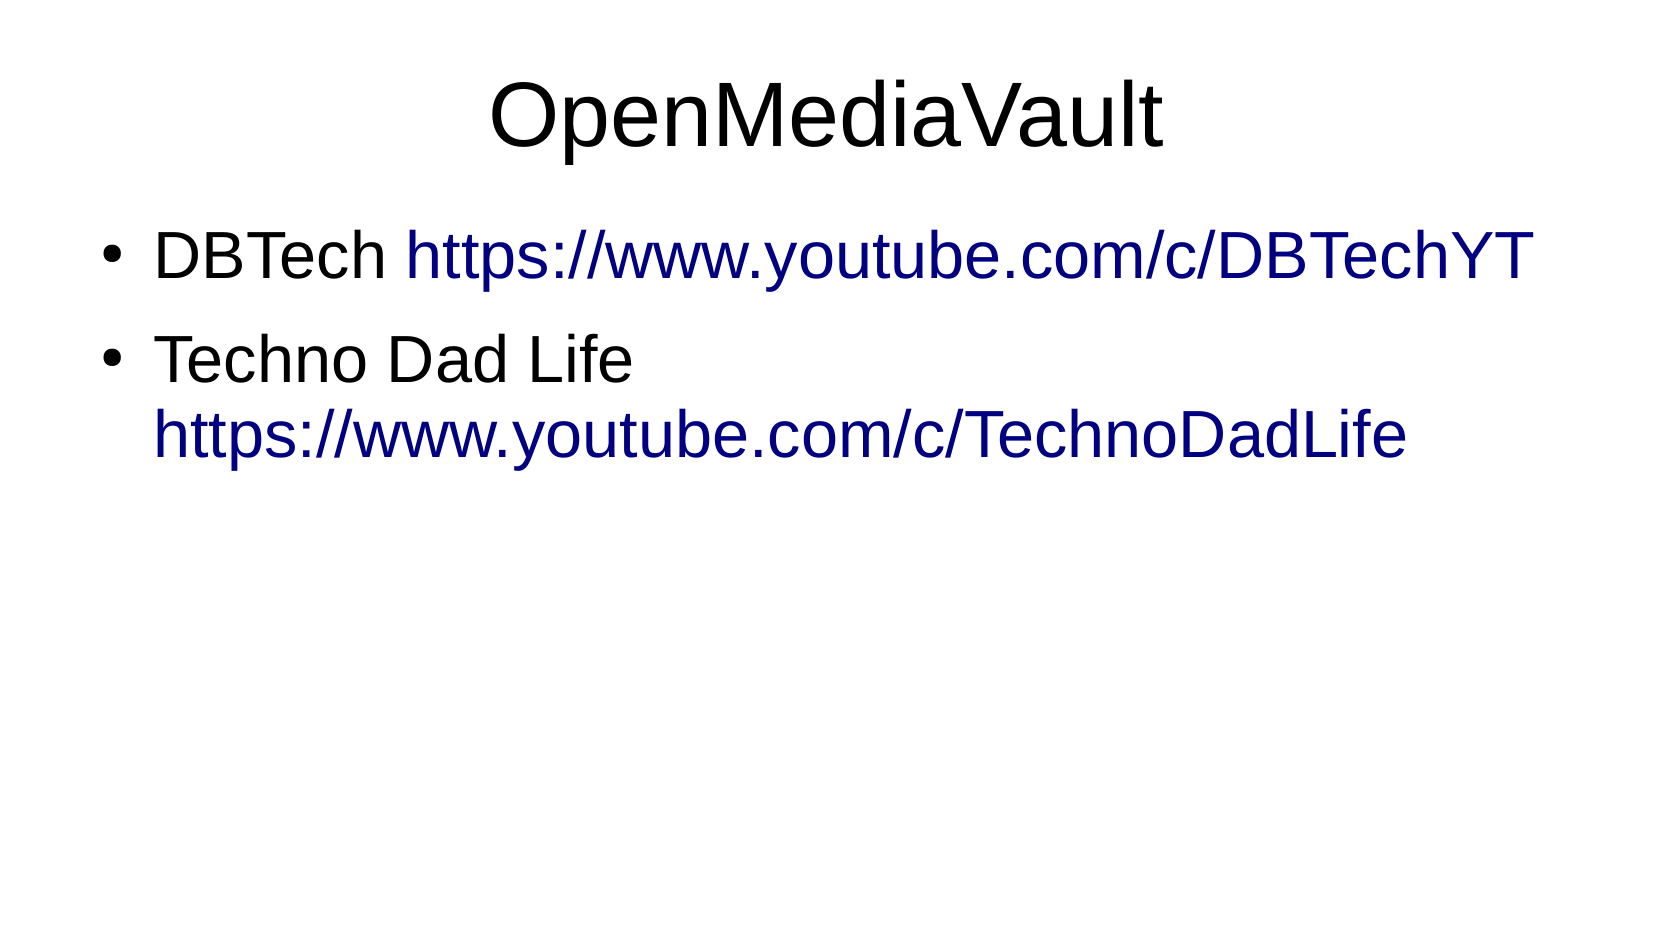

# OpenMediaVault
DBTech https://www.youtube.com/c/DBTechYT
Techno Dad Life https://www.youtube.com/c/TechnoDadLife